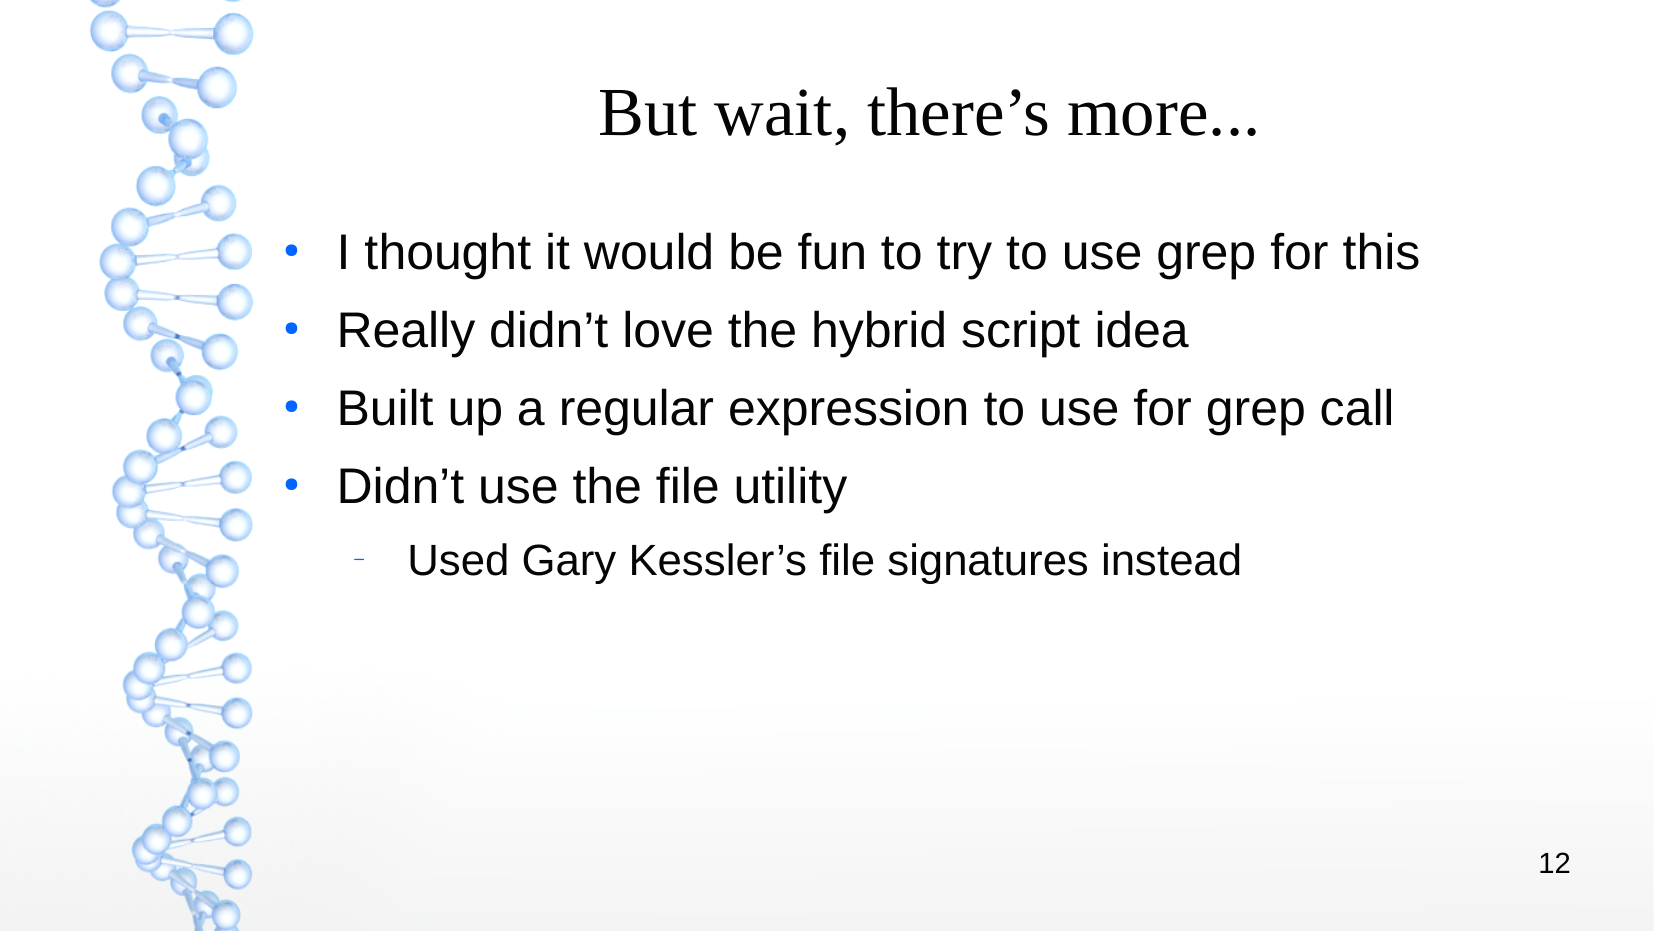

# But wait, there’s more...
I thought it would be fun to try to use grep for this
Really didn’t love the hybrid script idea
Built up a regular expression to use for grep call
Didn’t use the file utility
Used Gary Kessler’s file signatures instead
12